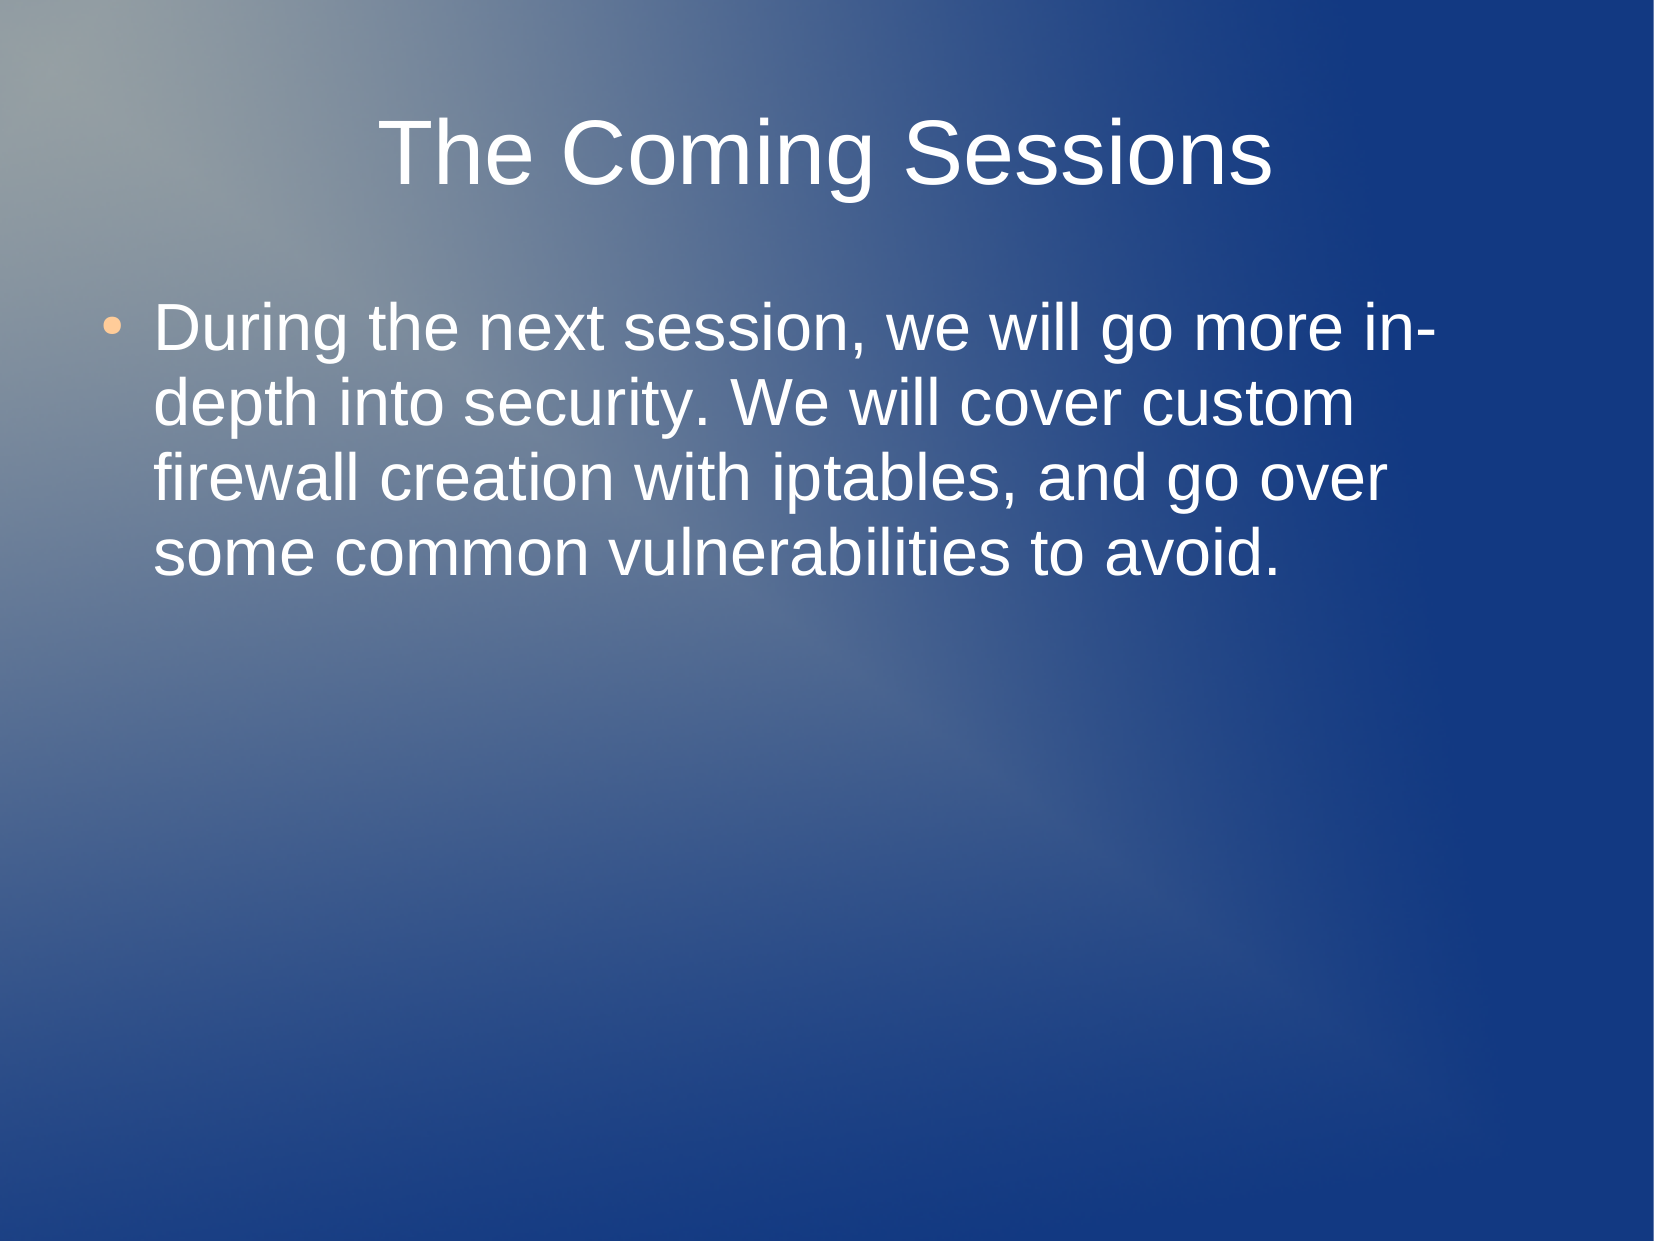

# The Coming Sessions
During the next session, we will go more in-depth into security. We will cover custom firewall creation with iptables, and go over some common vulnerabilities to avoid.